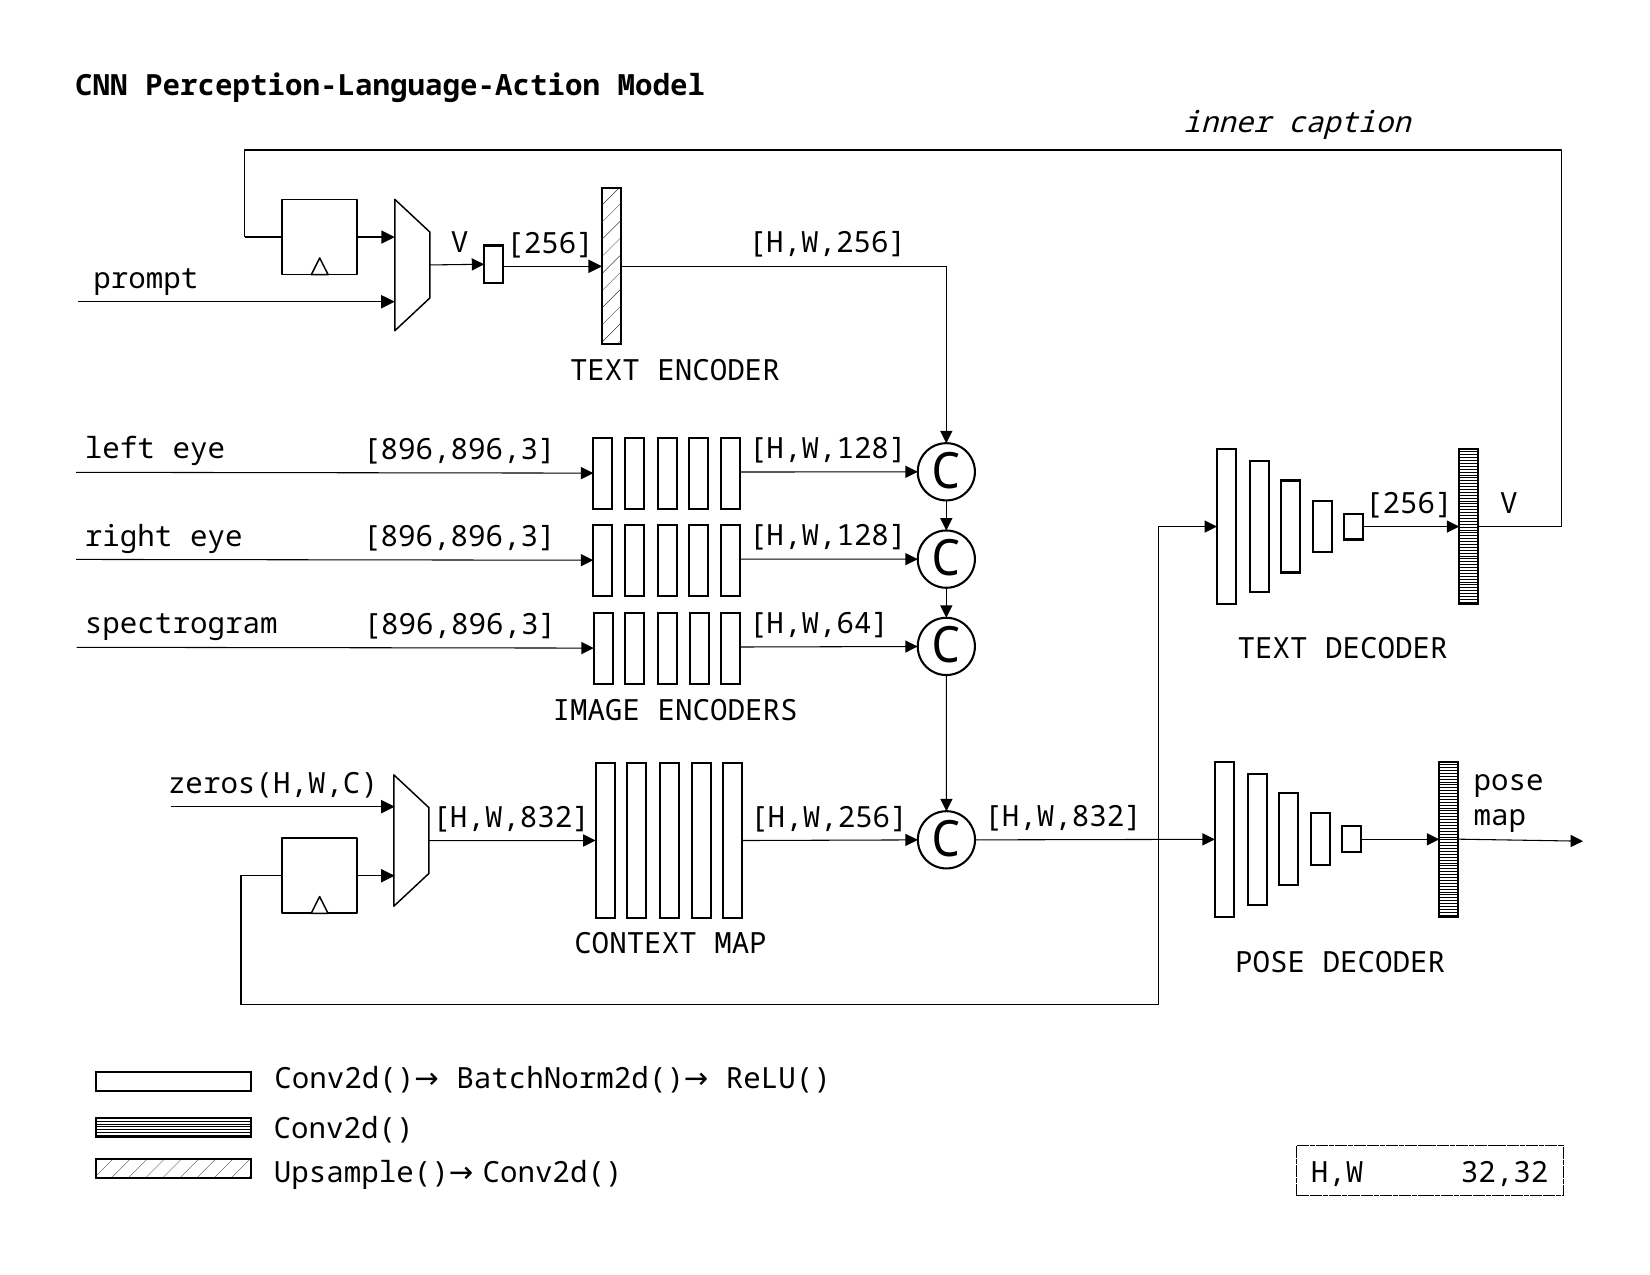

CNN Perception-Language-Action Model
inner caption
[H,W,256]
V
[256]
prompt
 TEXT ENCODER
[H,W,128]
left eye
[896,896,3]
C
[256]
V
[H,W,128]
right eye
[896,896,3]
C
[H,W,64]
spectrogram
[896,896,3]
C
 TEXT DECODER
IMAGE ENCODERS
pose
map
zeros(H,W,C)
[H,W,832]
[H,W,256]
[H,W,832]
C
CONTEXT MAP
 POSE DECODER
Conv2d()→ BatchNorm2d()→ ReLU()
Conv2d()
Upsample()→ Conv2d()
H,W	32,32